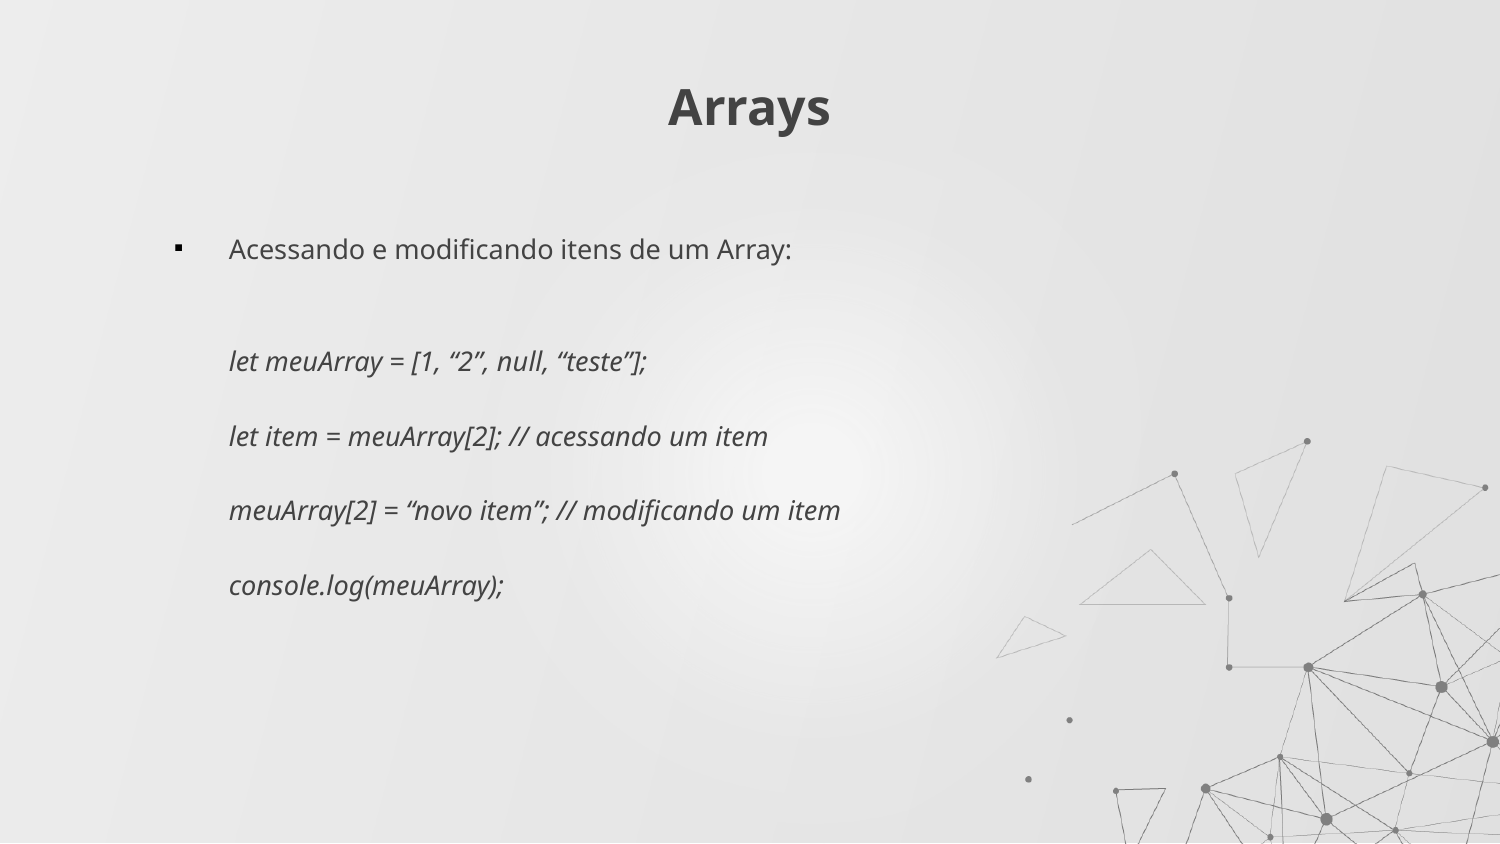

Arrays
# Acessando e modificando itens de um Array:
let meuArray = [1, “2”, null, “teste”];
let item = meuArray[2]; // acessando um item
meuArray[2] = “novo item”; // modificando um item
console.log(meuArray);